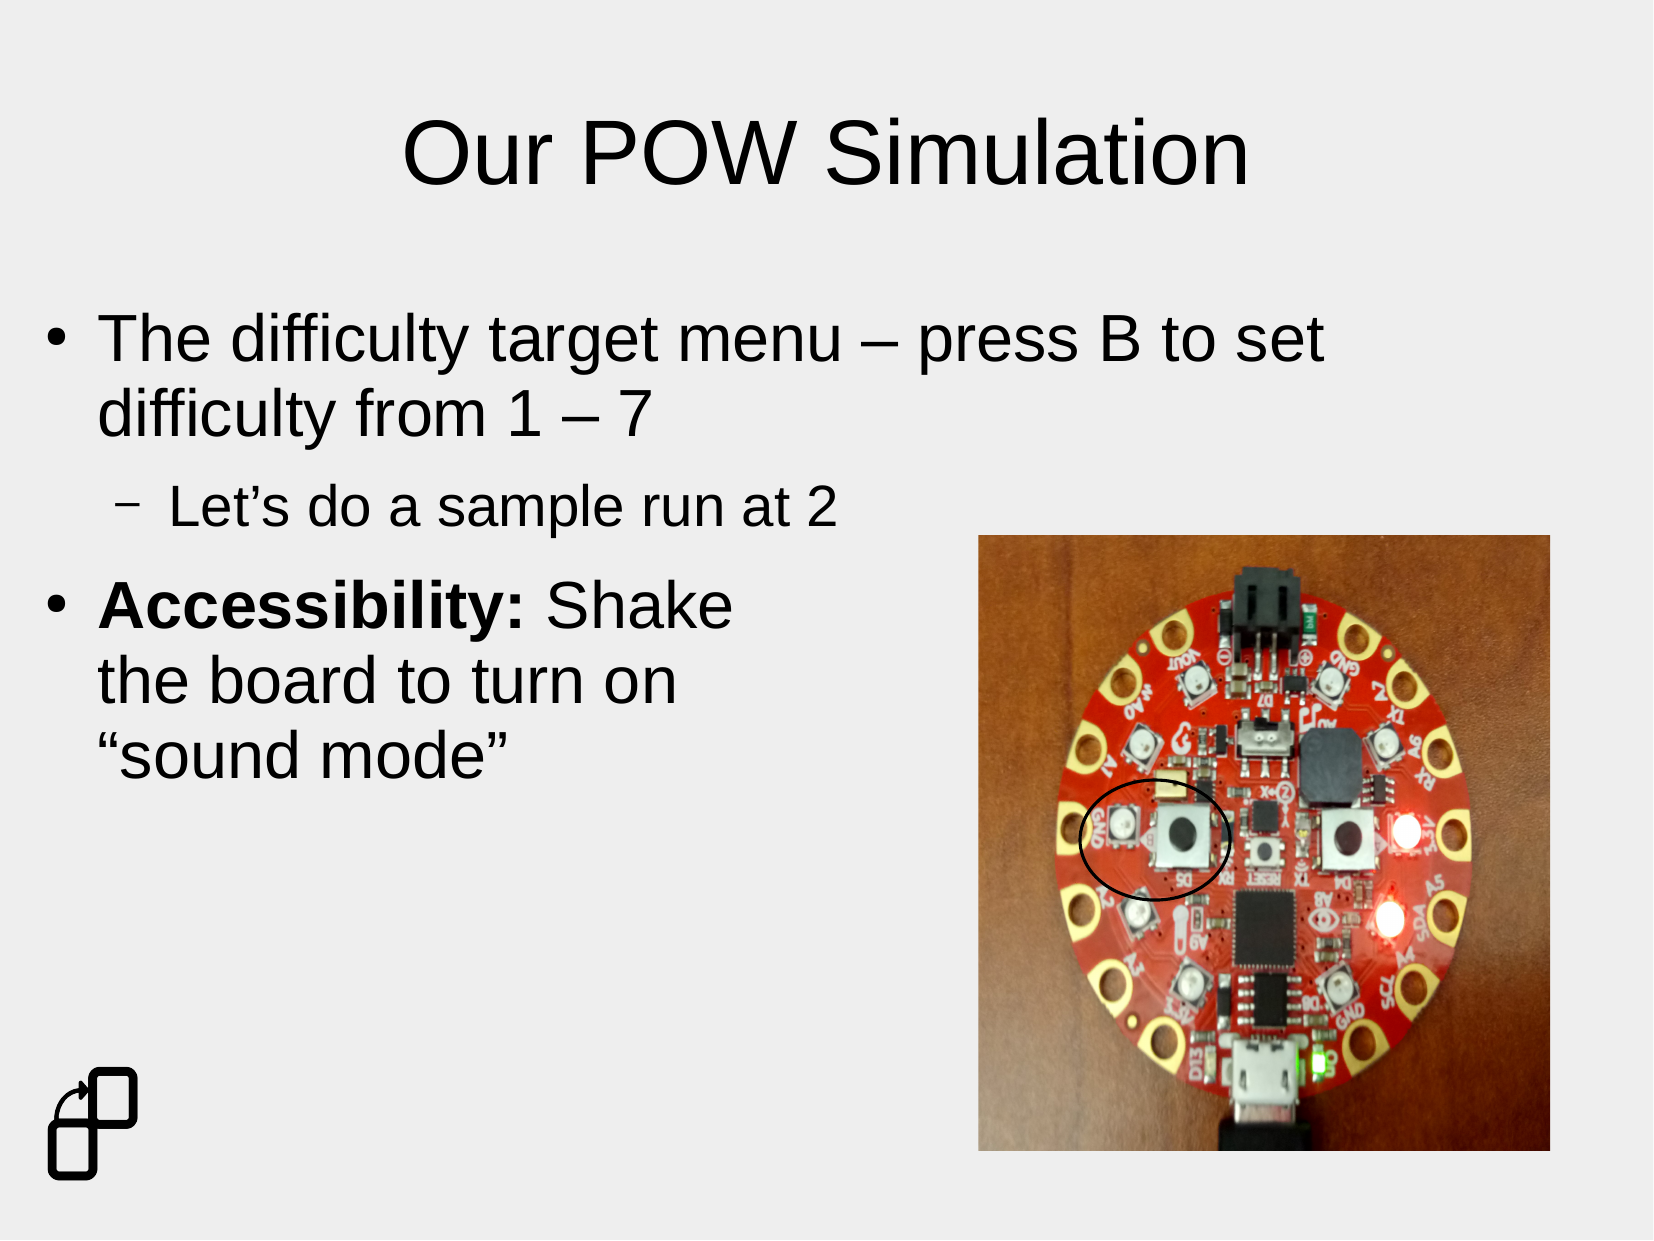

# Our POW Simulation
The difficulty target menu – press B to set difficulty from 1 – 7
Let’s do a sample run at 2
Accessibility: Shake
the board to turn on
“sound mode”